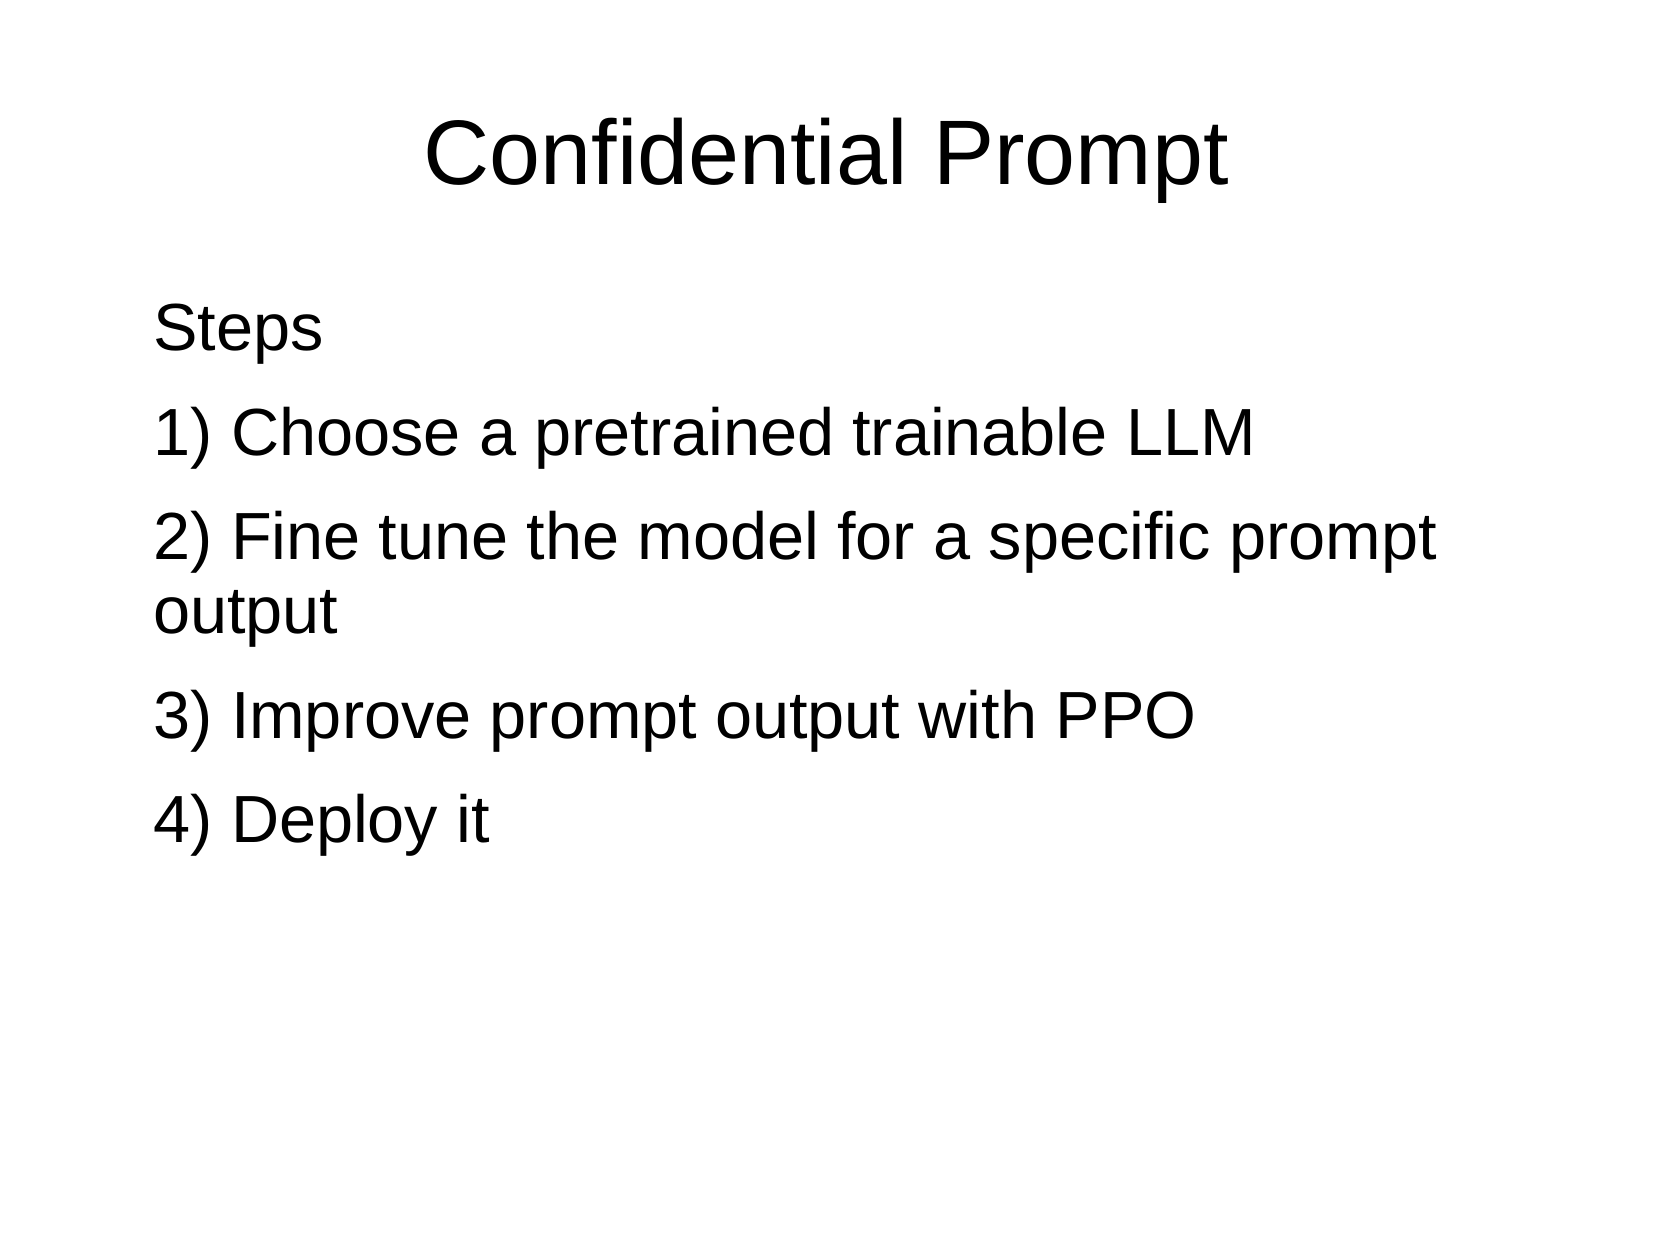

# Confidential Prompt
Steps
1) Choose a pretrained trainable LLM
2) Fine tune the model for a specific prompt output
3) Improve prompt output with PPO
4) Deploy it